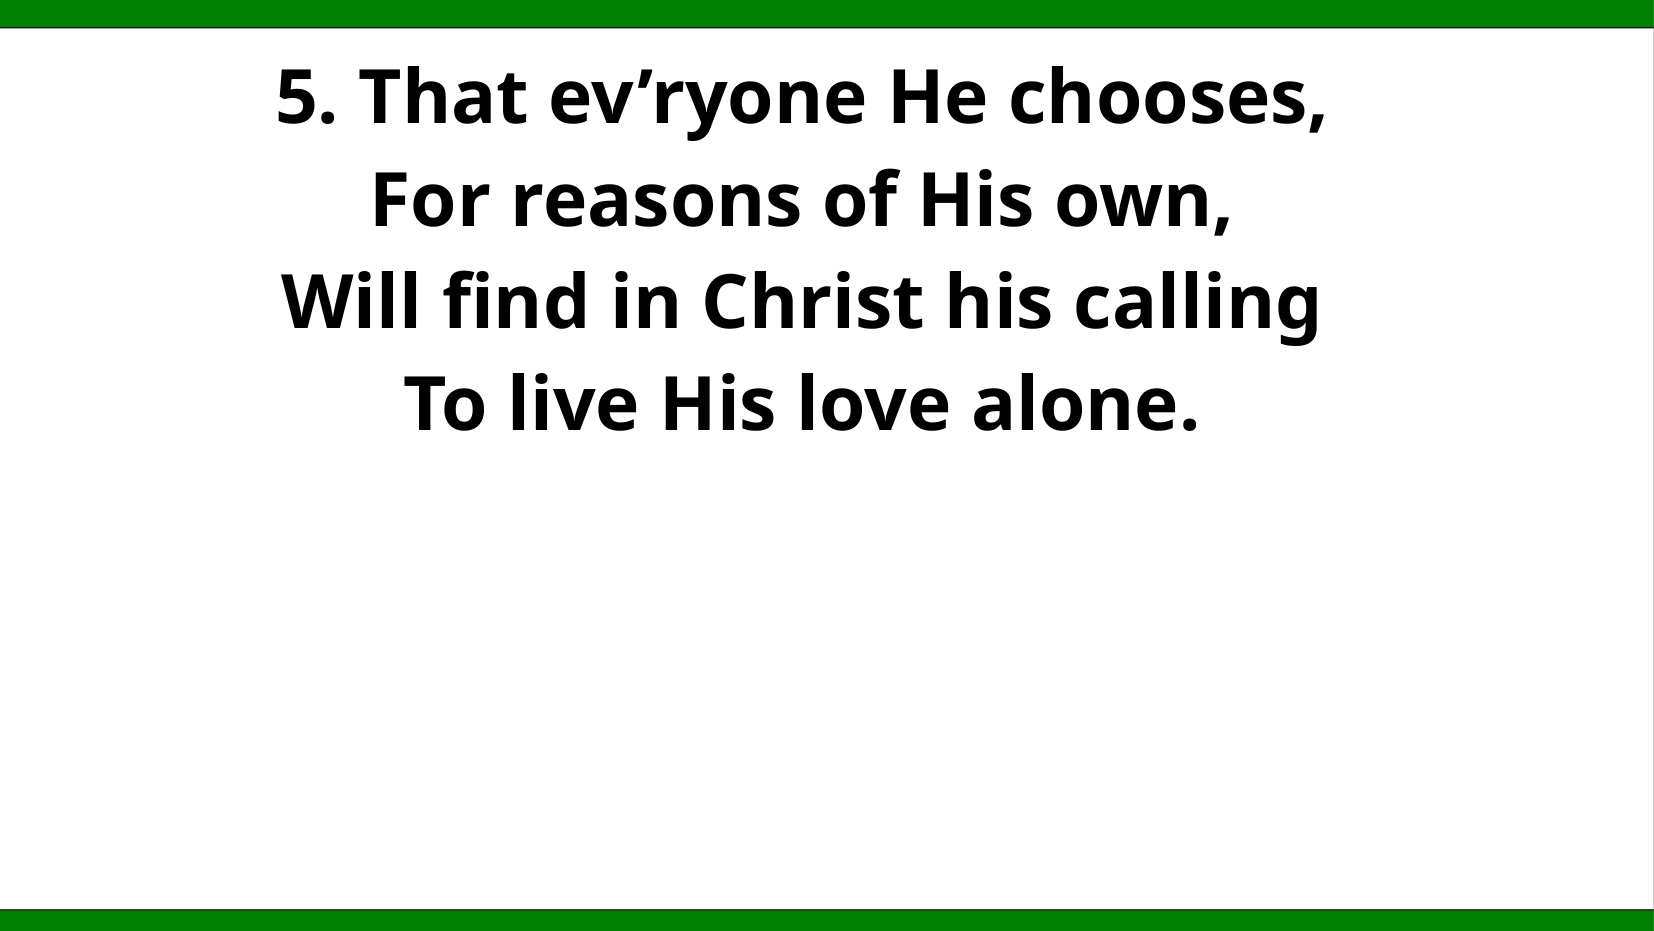

5. That ev’ryone He chooses,
For reasons of His own,
Will find in Christ his calling
To live His love alone.